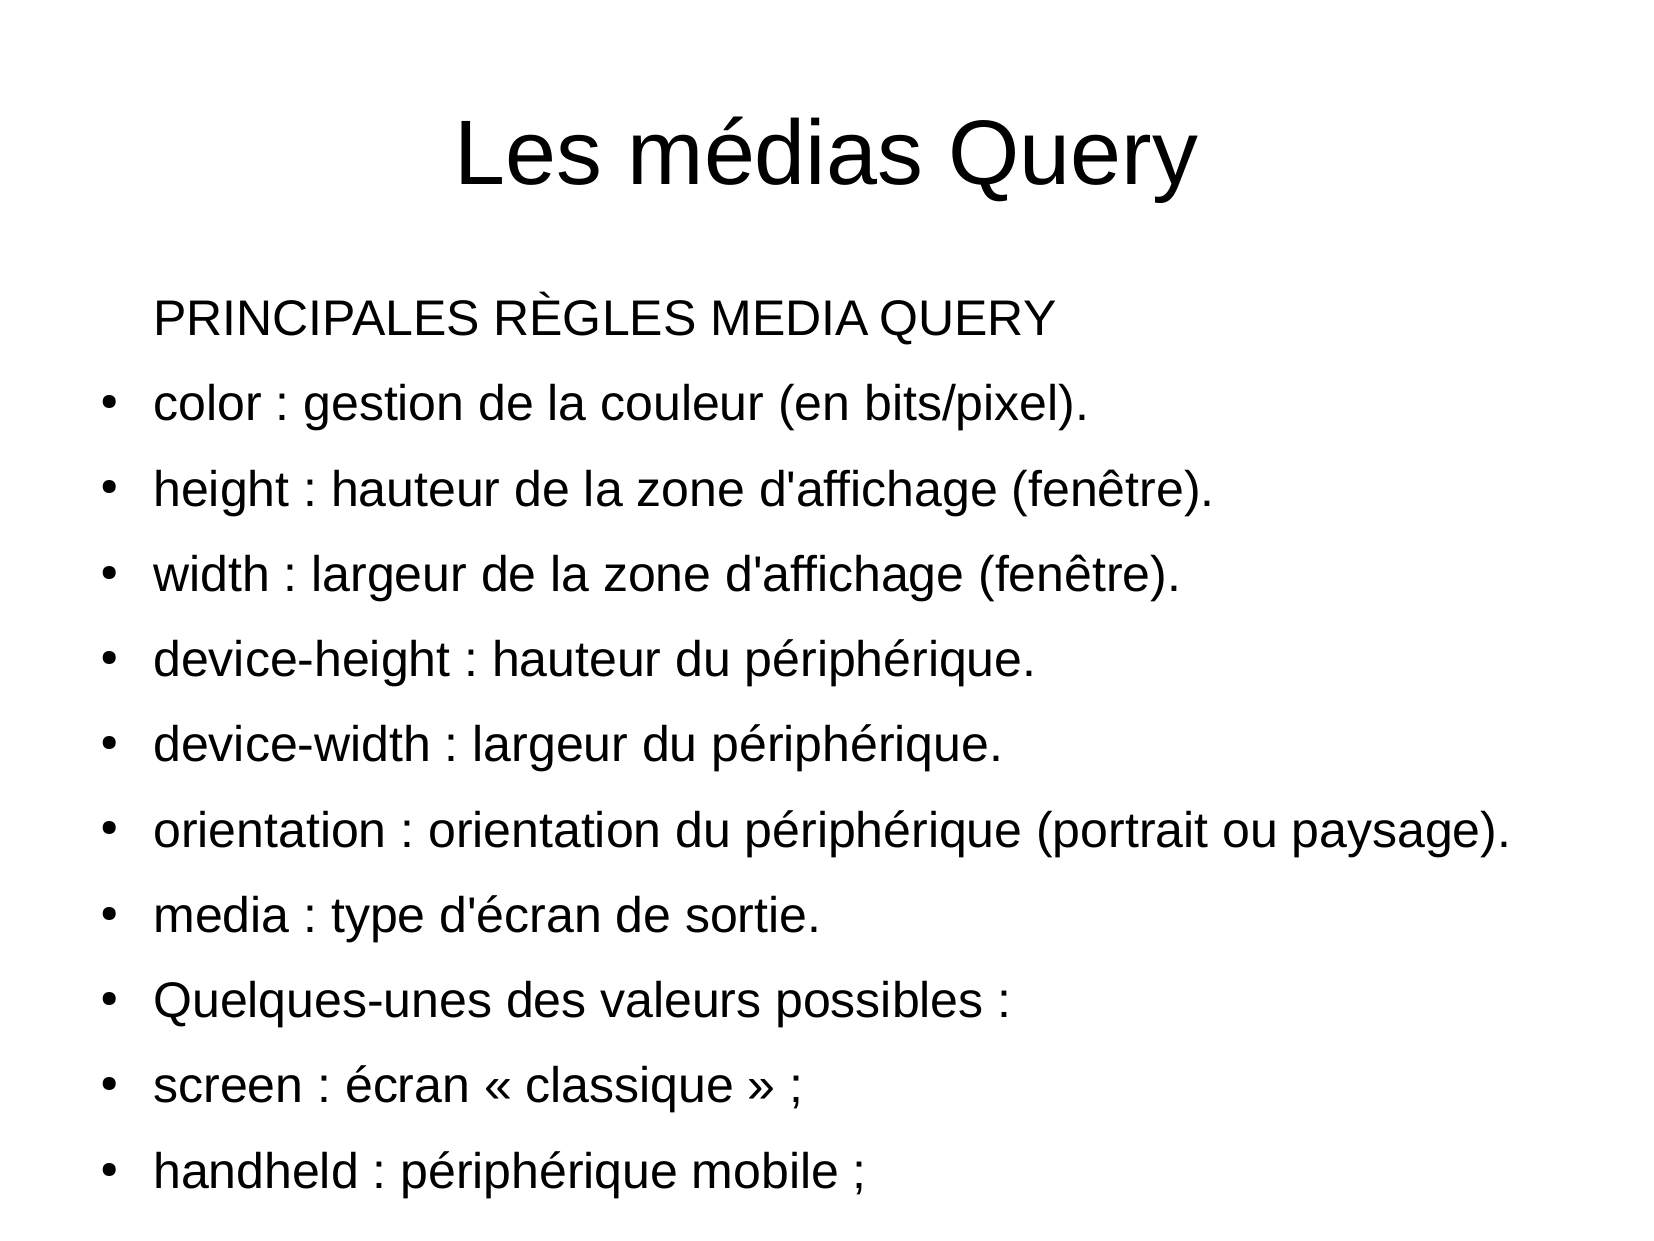

# Les médias Query
PRINCIPALES RÈGLES MEDIA QUERY
color : gestion de la couleur (en bits/pixel).
height : hauteur de la zone d'affichage (fenêtre).
width : largeur de la zone d'affichage (fenêtre).
device-height : hauteur du périphérique.
device-width : largeur du périphérique.
orientation : orientation du périphérique (portrait ou paysage).
media : type d'écran de sortie.
Quelques-unes des valeurs possibles :
screen : écran « classique » ;
handheld : périphérique mobile ;